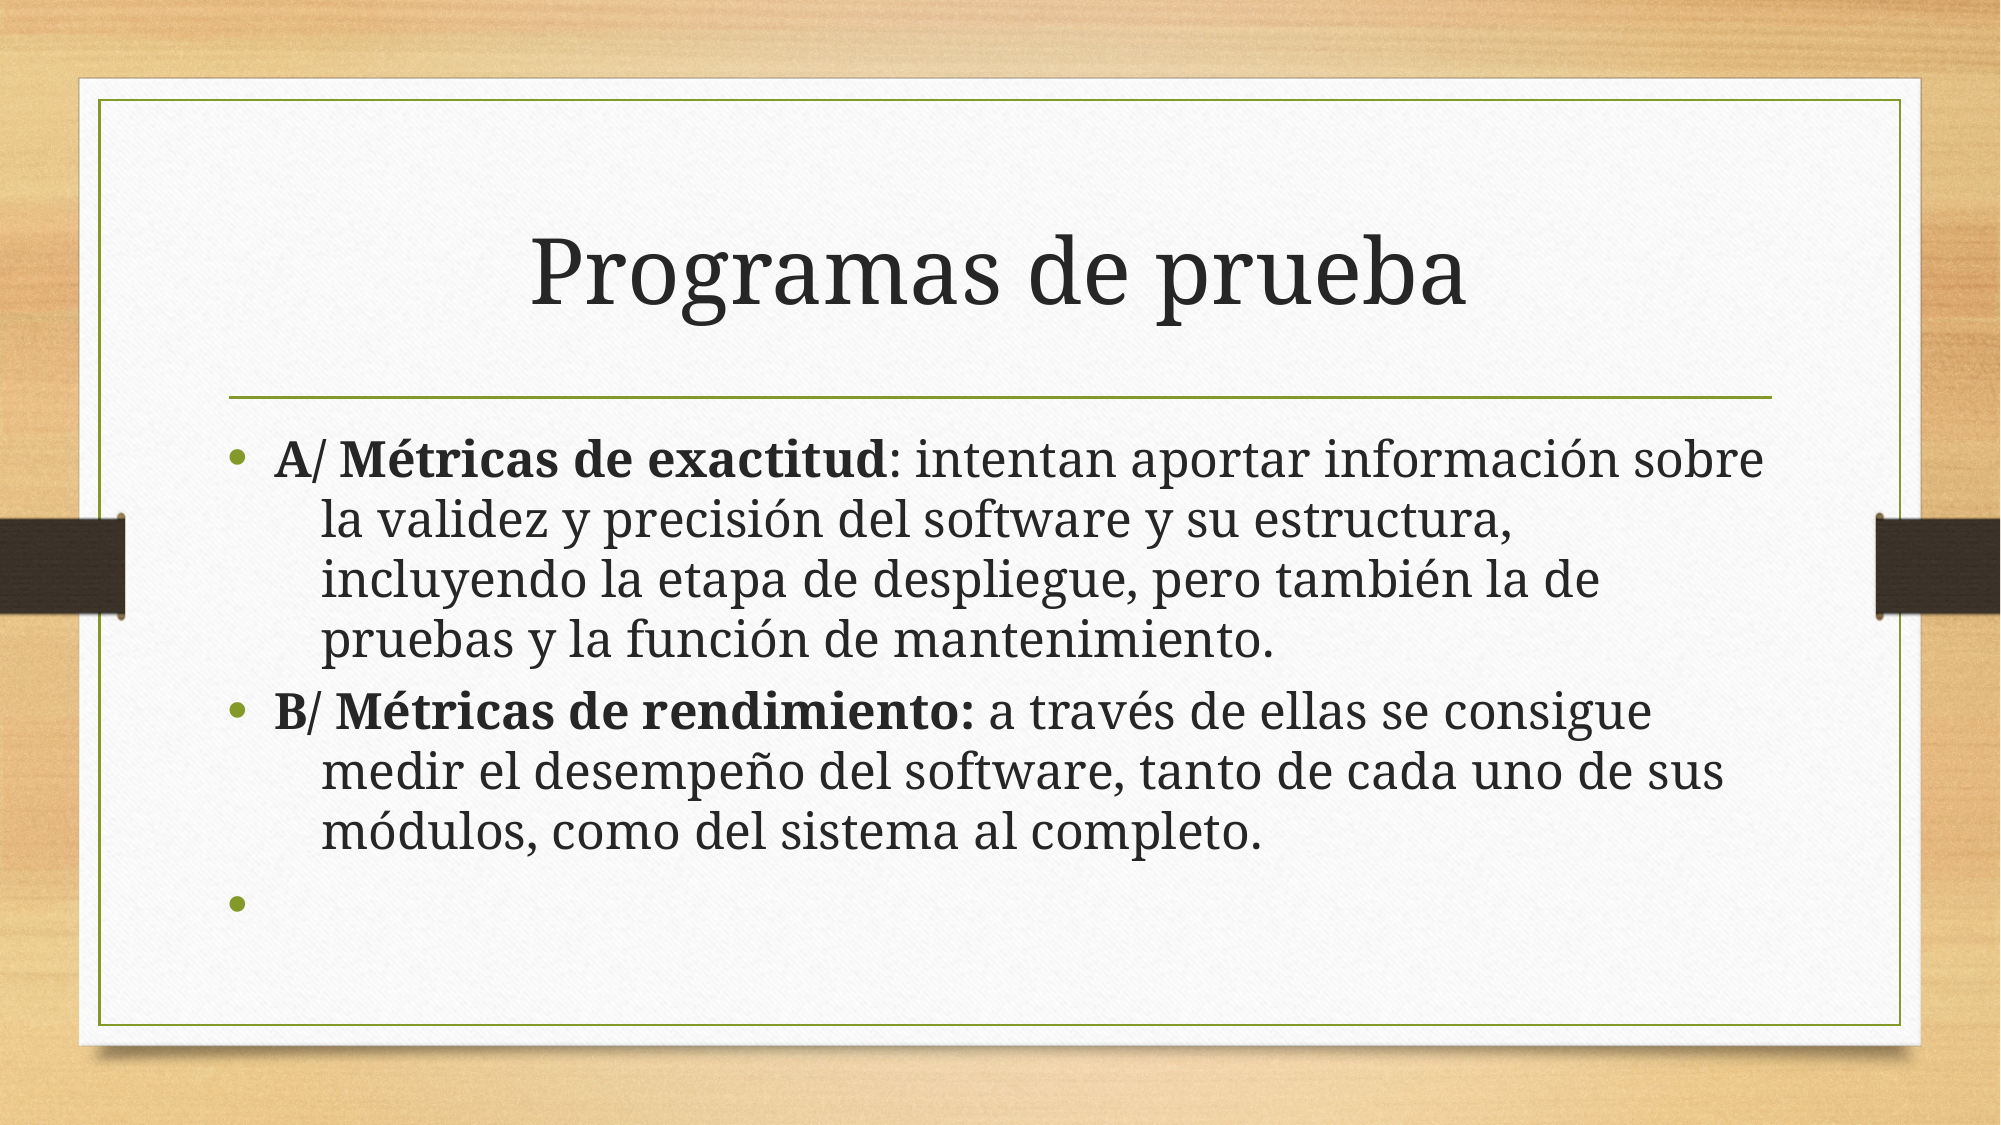

# Programas de prueba
A/ Métricas de exactitud: intentan aportar información sobre la validez y precisión del software y su estructura, incluyendo la etapa de despliegue, pero también la de pruebas y la función de mantenimiento.
B/ Métricas de rendimiento: a través de ellas se consigue medir el desempeño del software, tanto de cada uno de sus módulos, como del sistema al completo.